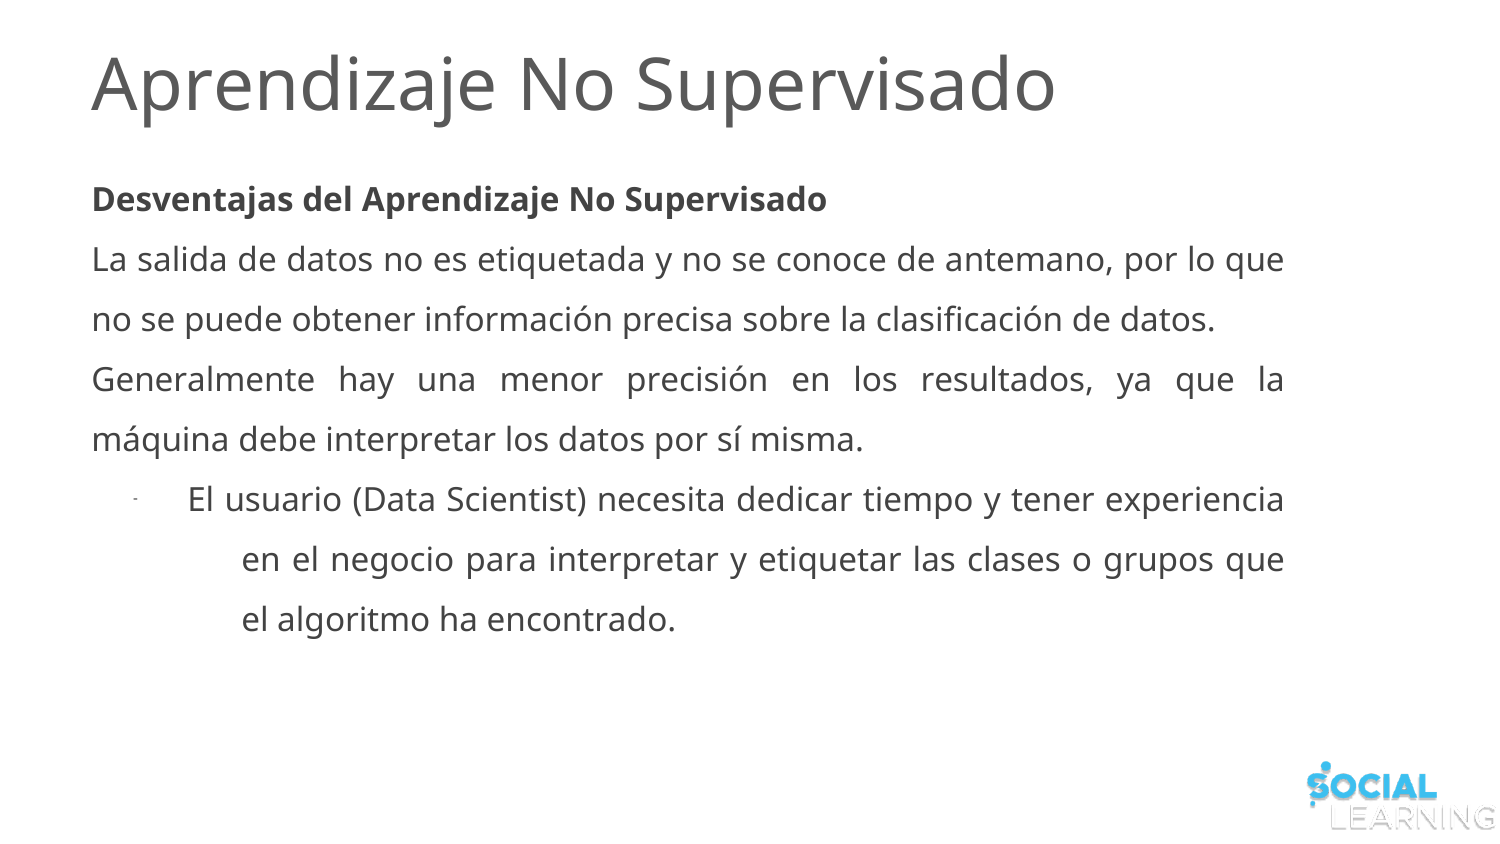

# Aprendizaje No Supervisado
Desventajas del Aprendizaje No Supervisado
La salida de datos no es etiquetada y no se conoce de antemano, por lo que no se puede obtener información precisa sobre la clasificación de datos.
Generalmente hay una menor precisión en los resultados, ya que la máquina debe interpretar los datos por sí misma.
El usuario (Data Scientist) necesita dedicar tiempo y tener experiencia en el negocio para interpretar y etiquetar las clases o grupos que el algoritmo ha encontrado.